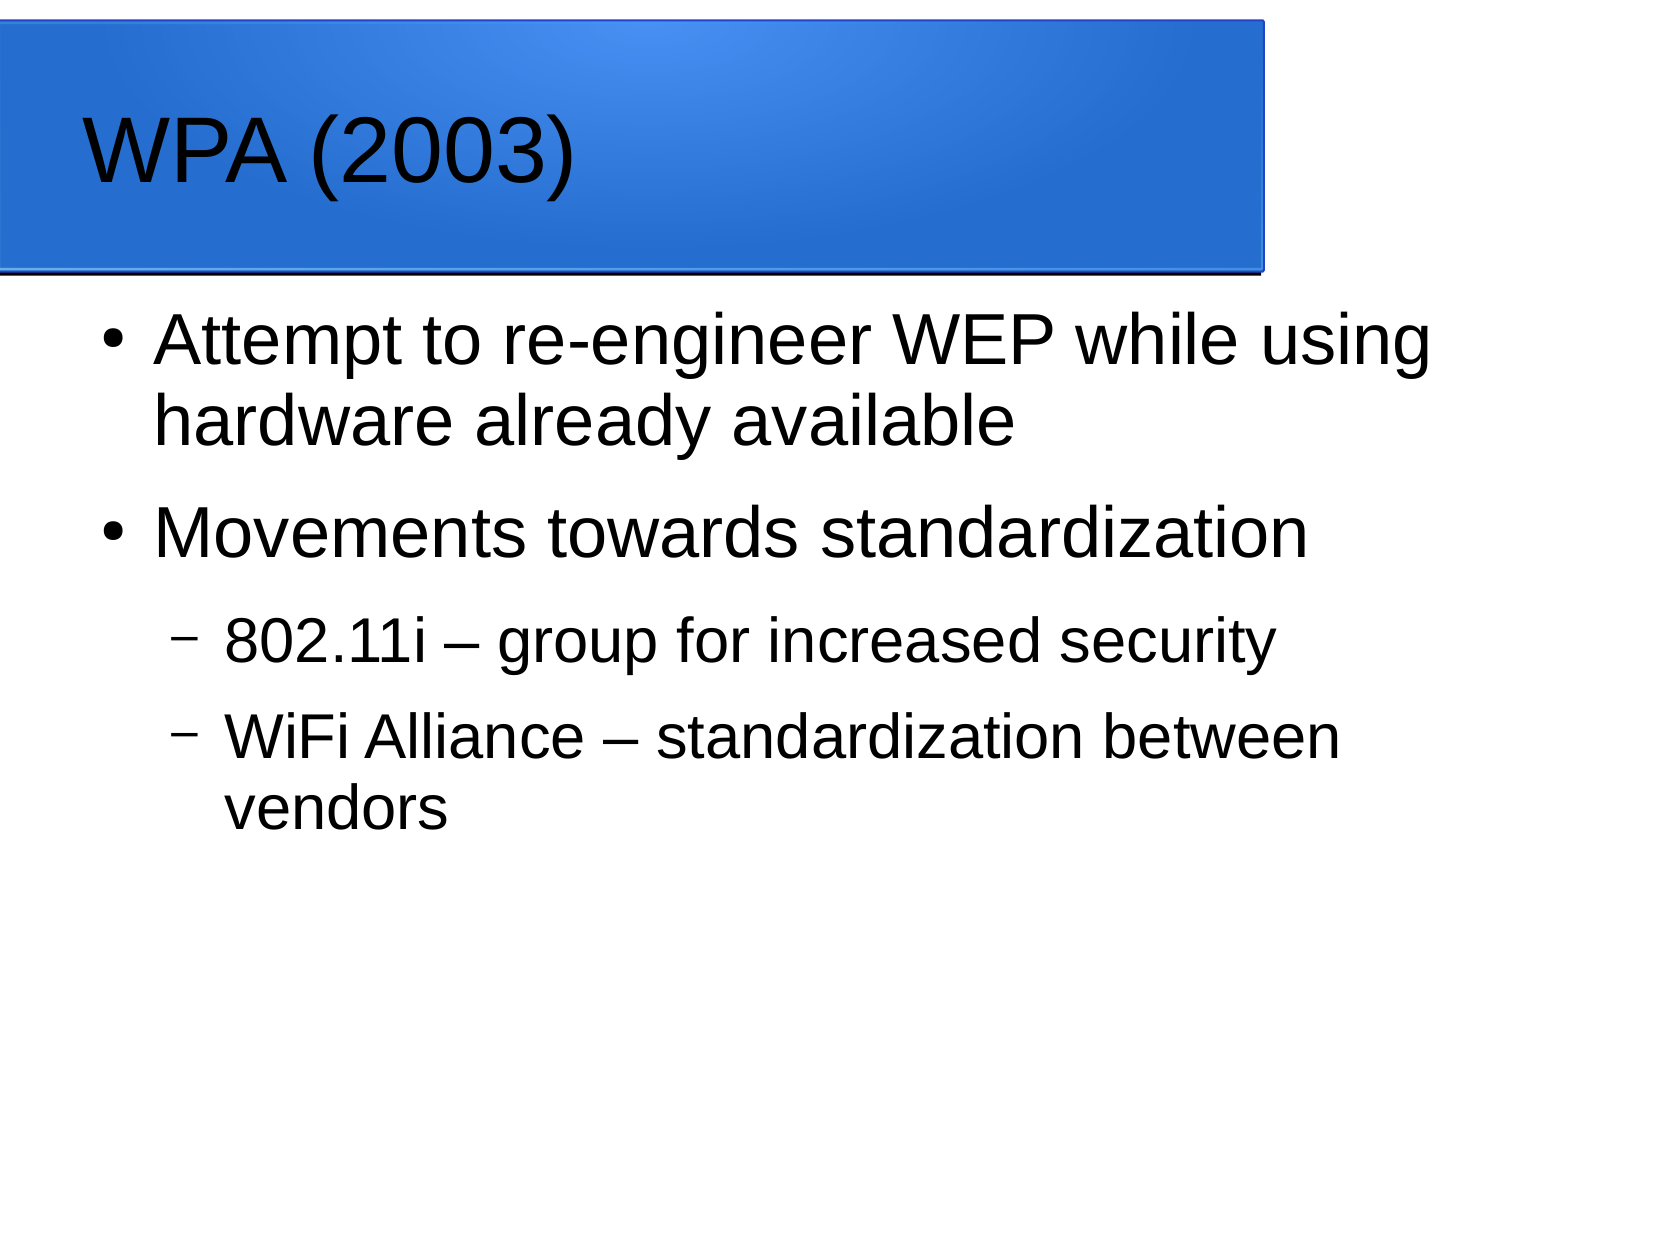

# WPA (2003)
Attempt to re-engineer WEP while using hardware already available
Movements towards standardization
802.11i – group for increased security
WiFi Alliance – standardization between vendors